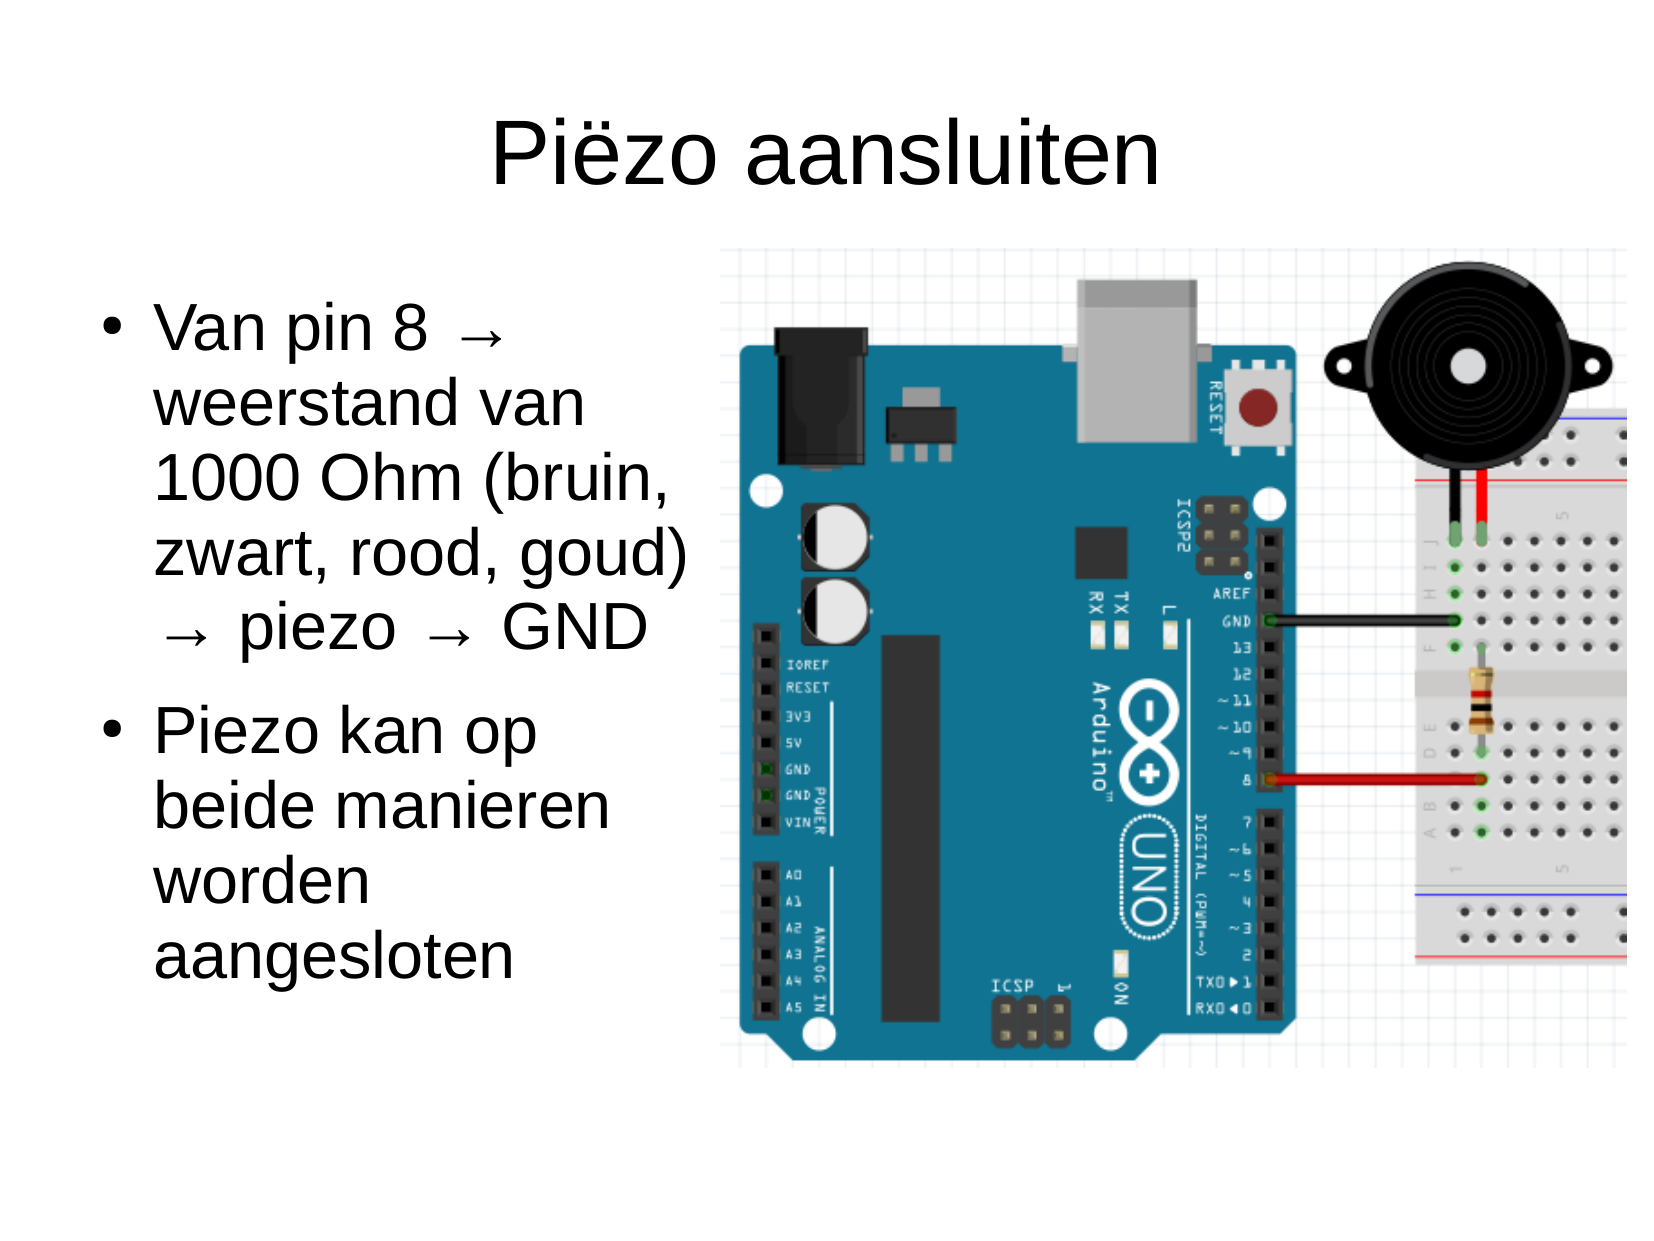

# Piëzo aansluiten
Van pin 8 → weerstand van 1000 Ohm (bruin, zwart, rood, goud) → piezo → GND
Piezo kan op beide manieren worden aangesloten